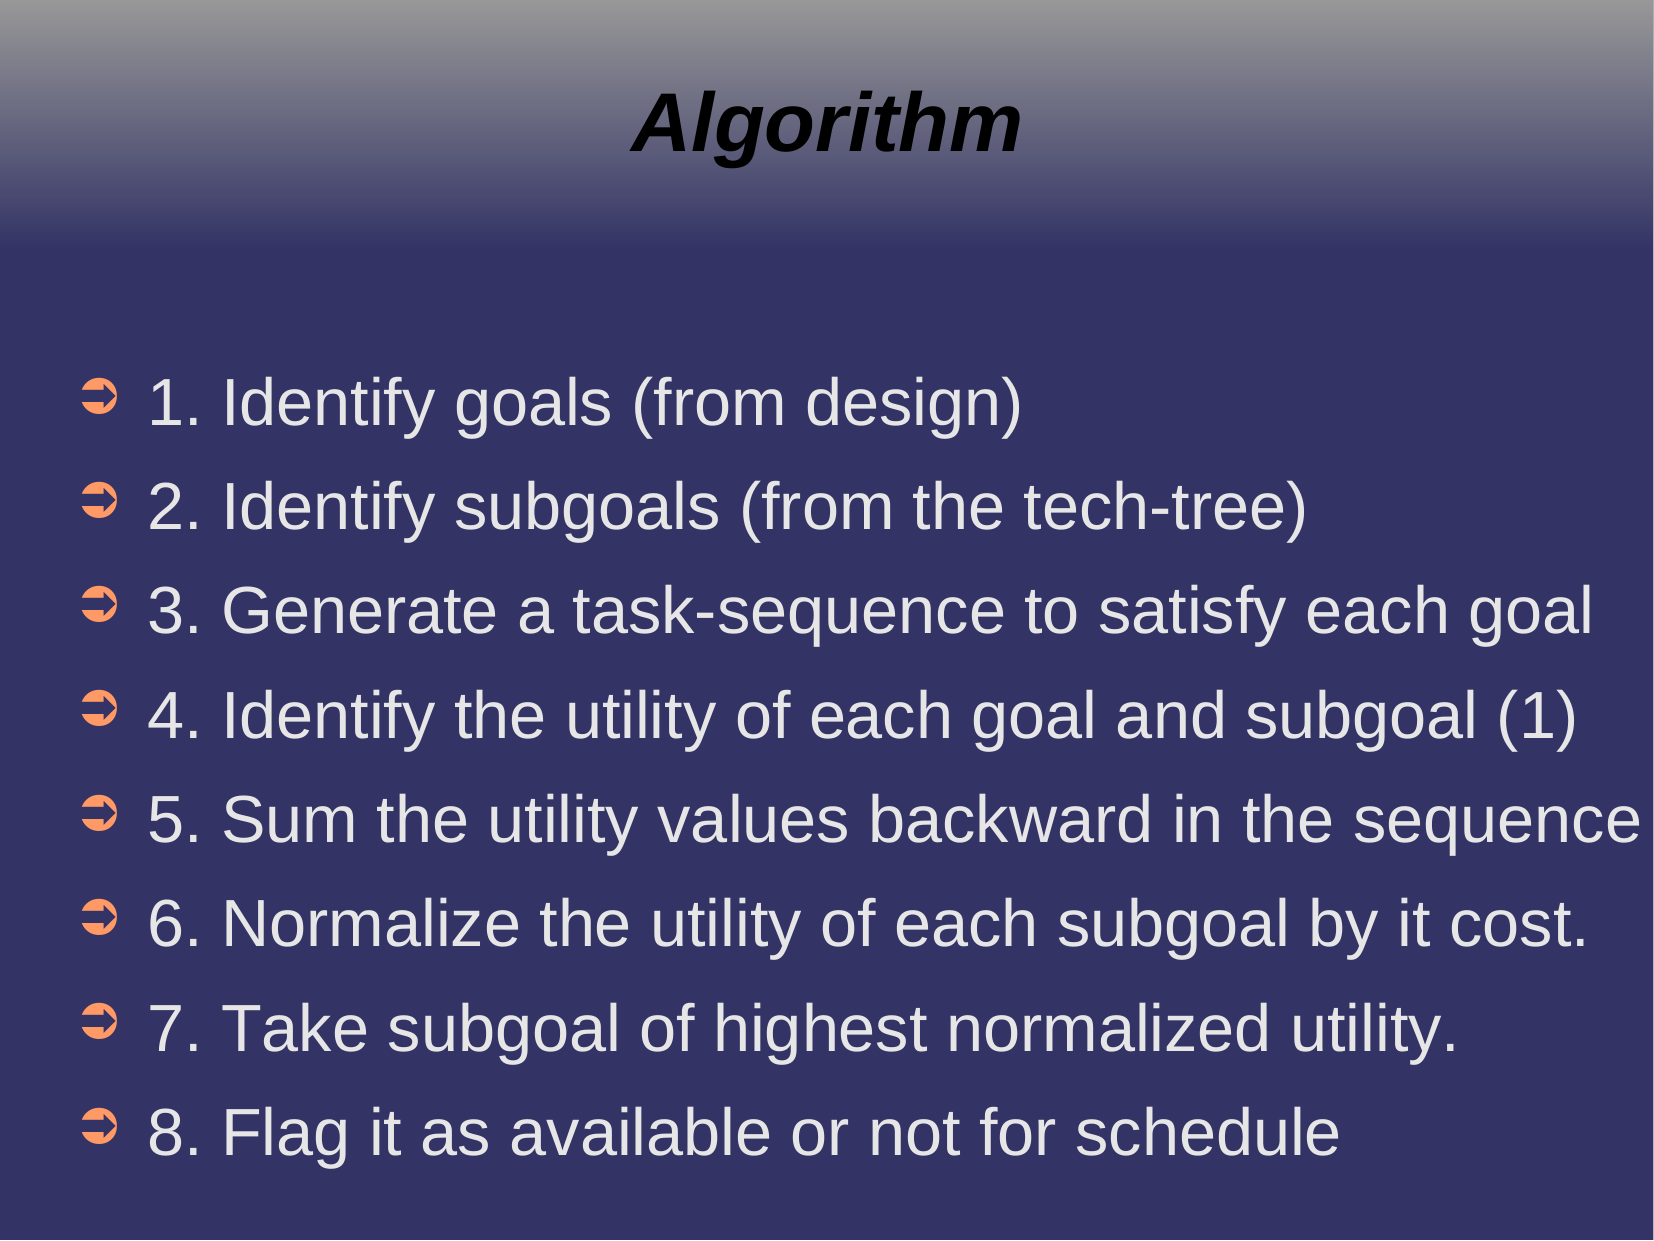

# Algorithm
1. Identify goals (from design)
2. Identify subgoals (from the tech-tree)
3. Generate a task-sequence to satisfy each goal
4. Identify the utility of each goal and subgoal (1)
5. Sum the utility values backward in the sequence
6. Normalize the utility of each subgoal by it cost.
7. Take subgoal of highest normalized utility.
8. Flag it as available or not for schedule